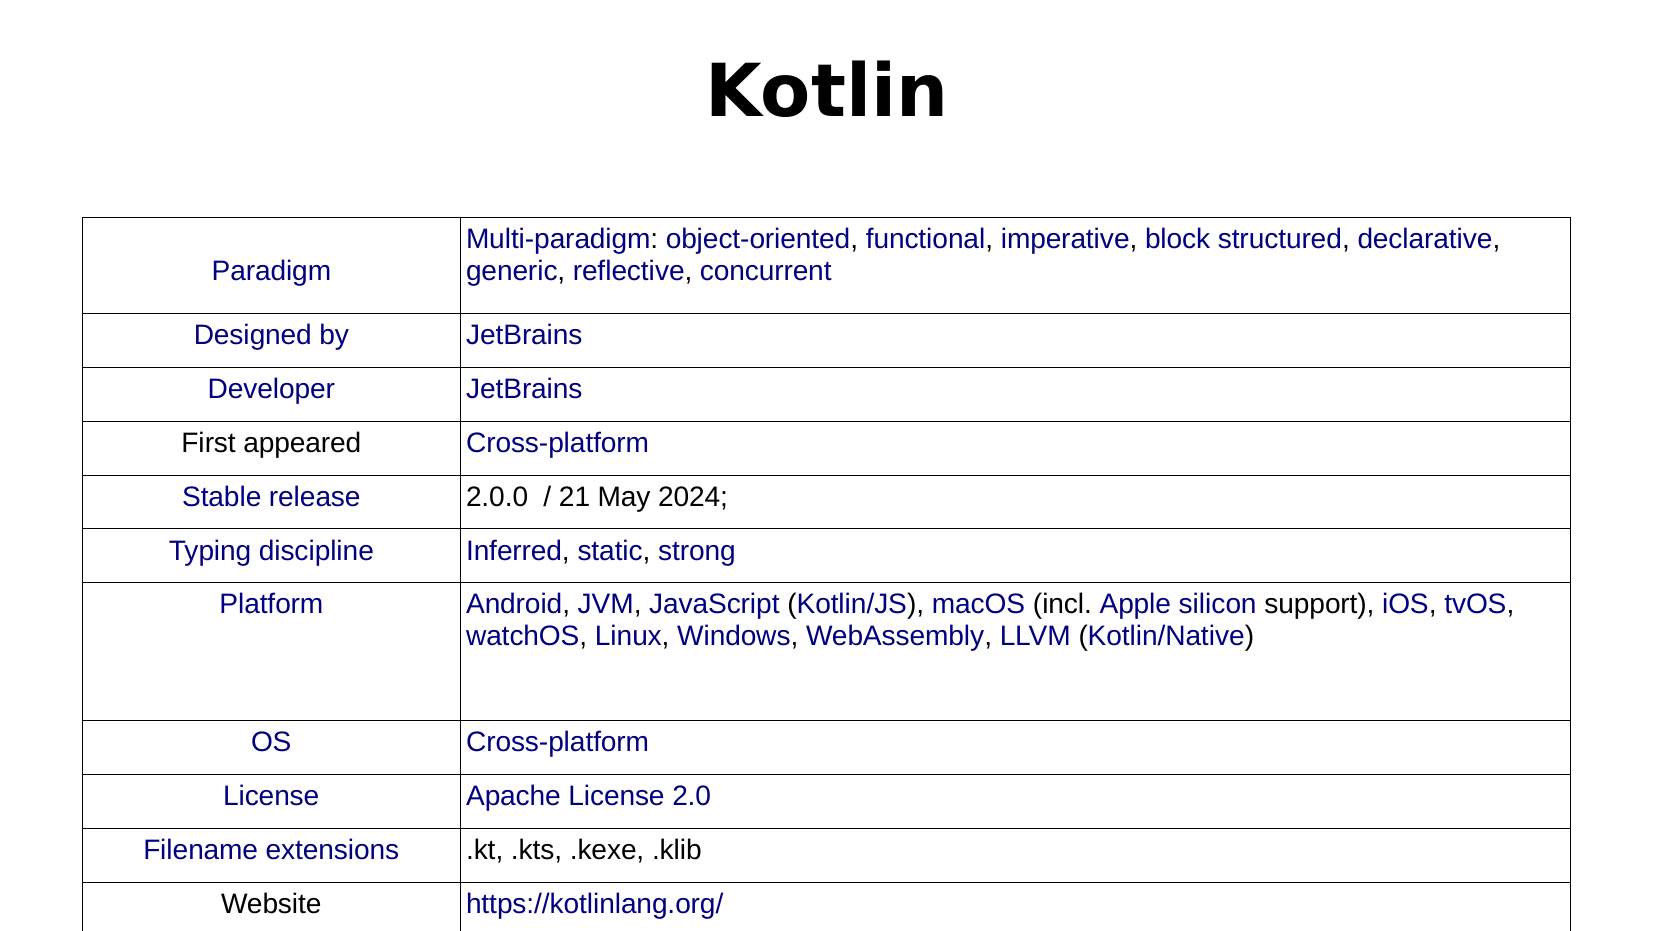

# Kotlin
| Paradigm | Multi-paradigm: object-oriented, functional, imperative, block structured, declarative, generic, reflective, concurrent |
| --- | --- |
| Designed by | JetBrains |
| Developer | JetBrains |
| First appeared | Cross-platform |
| Stable release | 2.0.0  / 21 May 2024; |
| Typing discipline | Inferred, static, strong |
| Platform | Android, JVM, JavaScript (Kotlin/JS), macOS (incl. Apple silicon support), iOS, tvOS, watchOS, Linux, Windows, WebAssembly, LLVM (Kotlin/Native) |
| OS | Cross-platform |
| License | Apache License 2.0 |
| Filename extensions | .kt, .kts, .kexe, .klib |
| Website | https://kotlinlang.org/ |